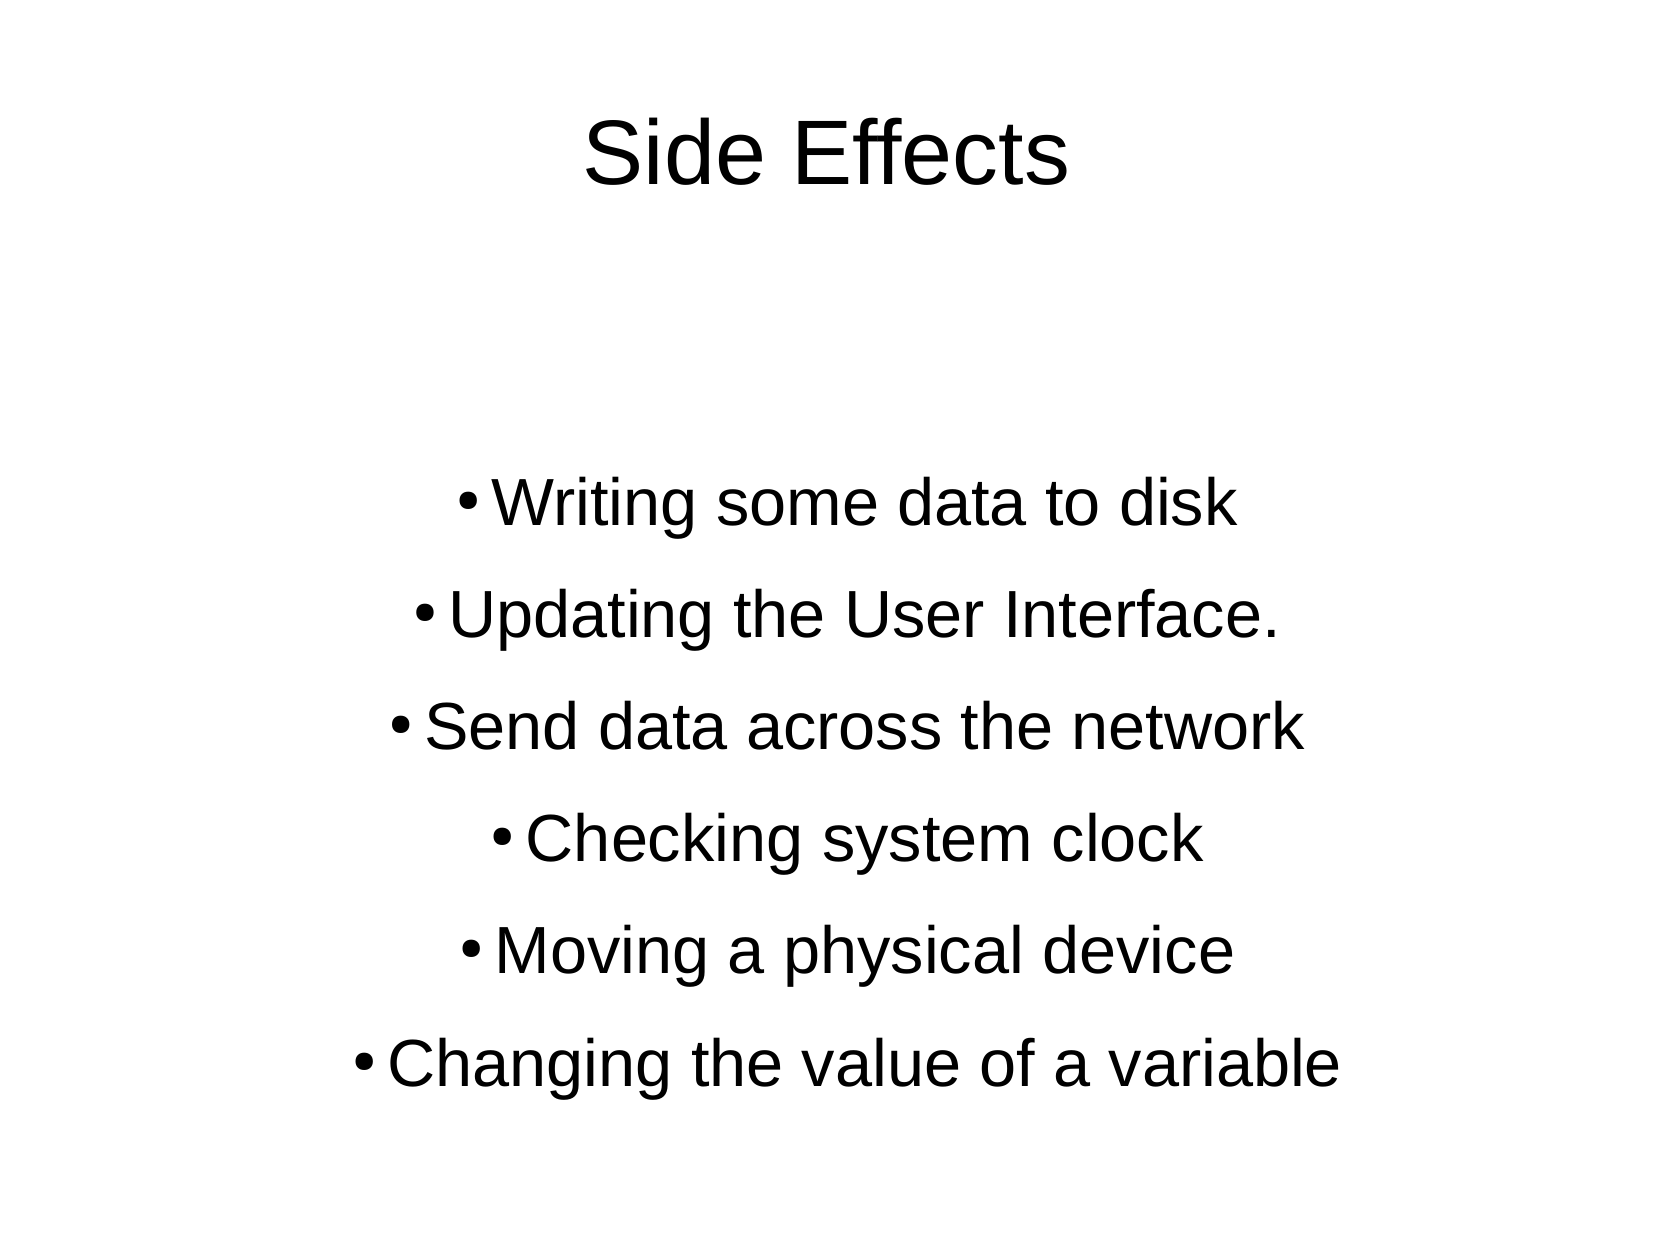

# Side Effects
Writing some data to disk
Updating the User Interface.
Send data across the network
Checking system clock
Moving a physical device
Changing the value of a variable